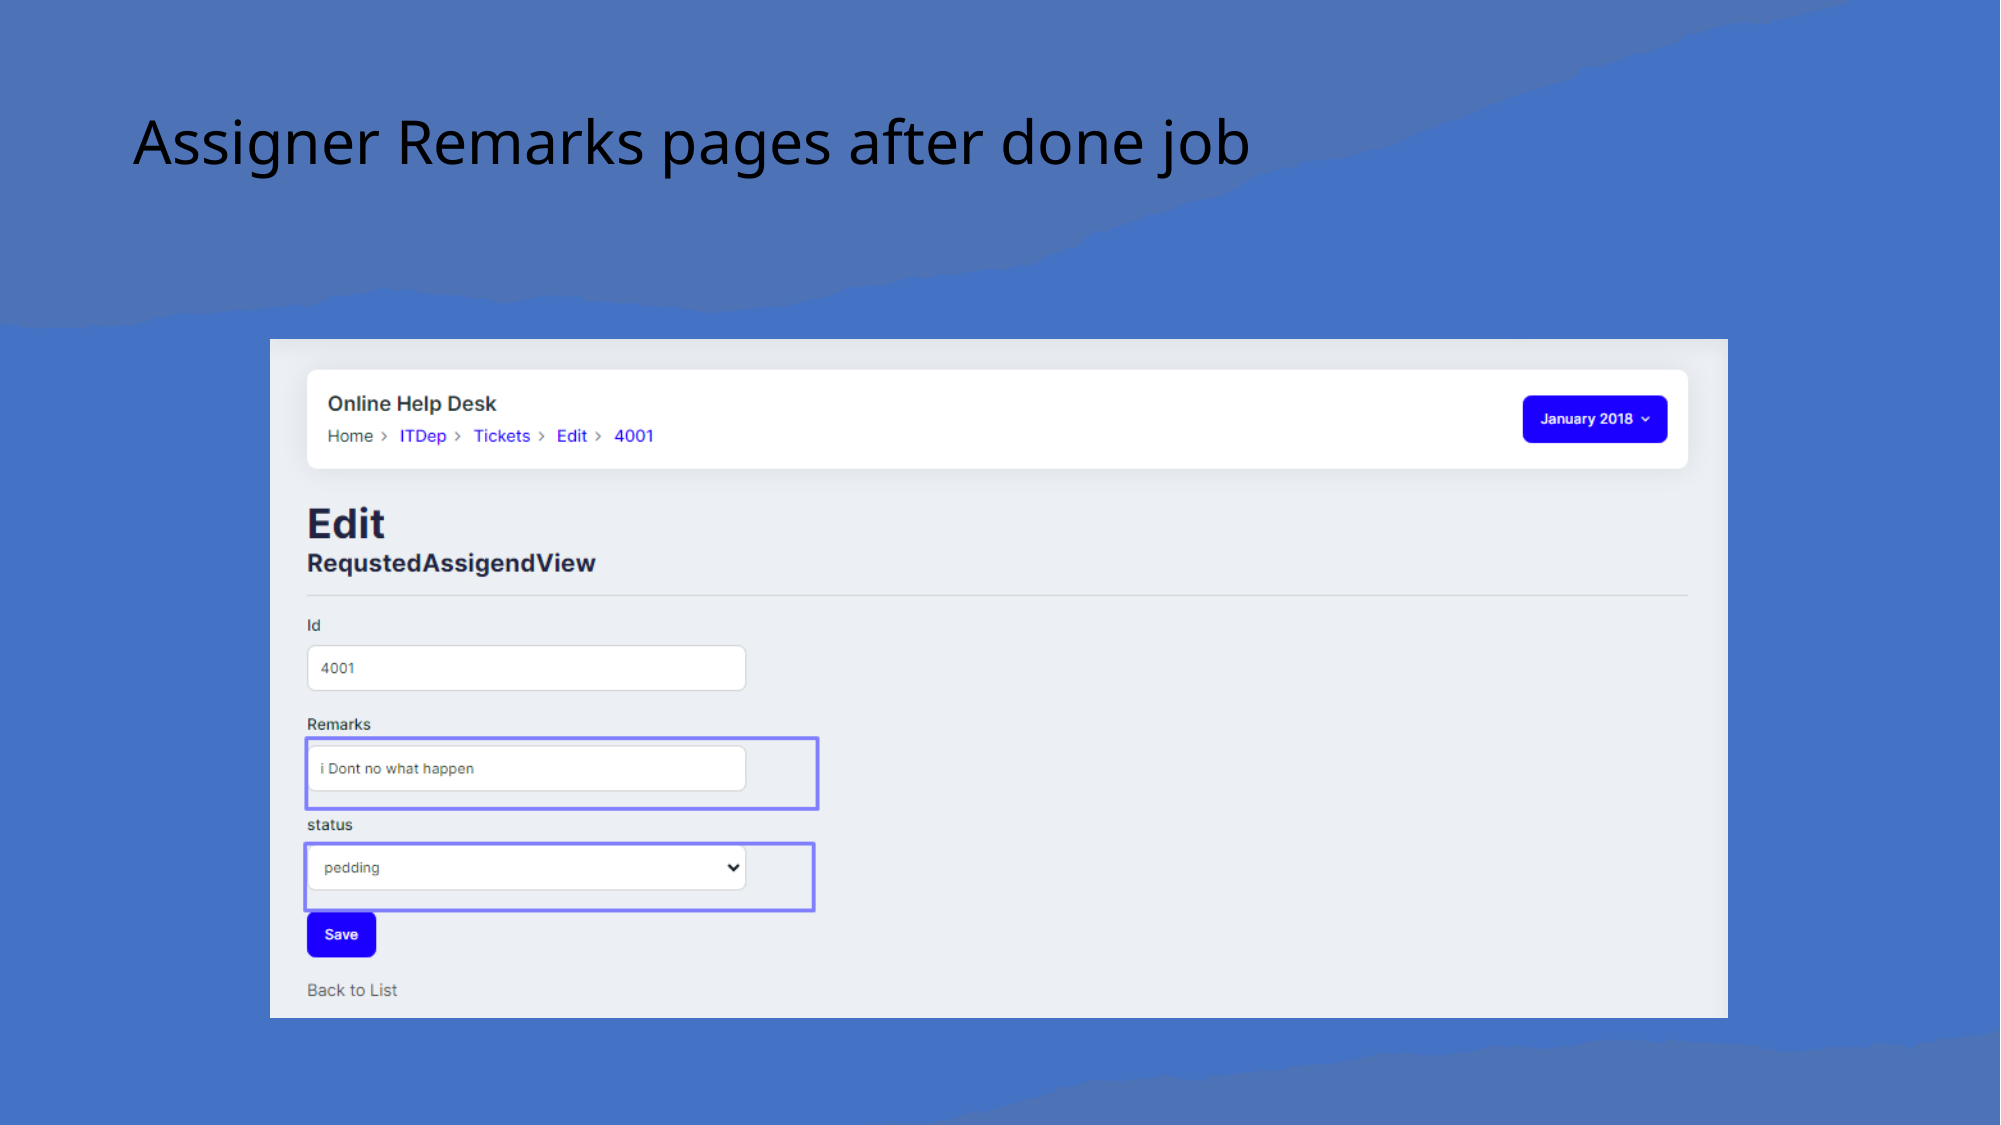

# Assigner Remarks pages after done job